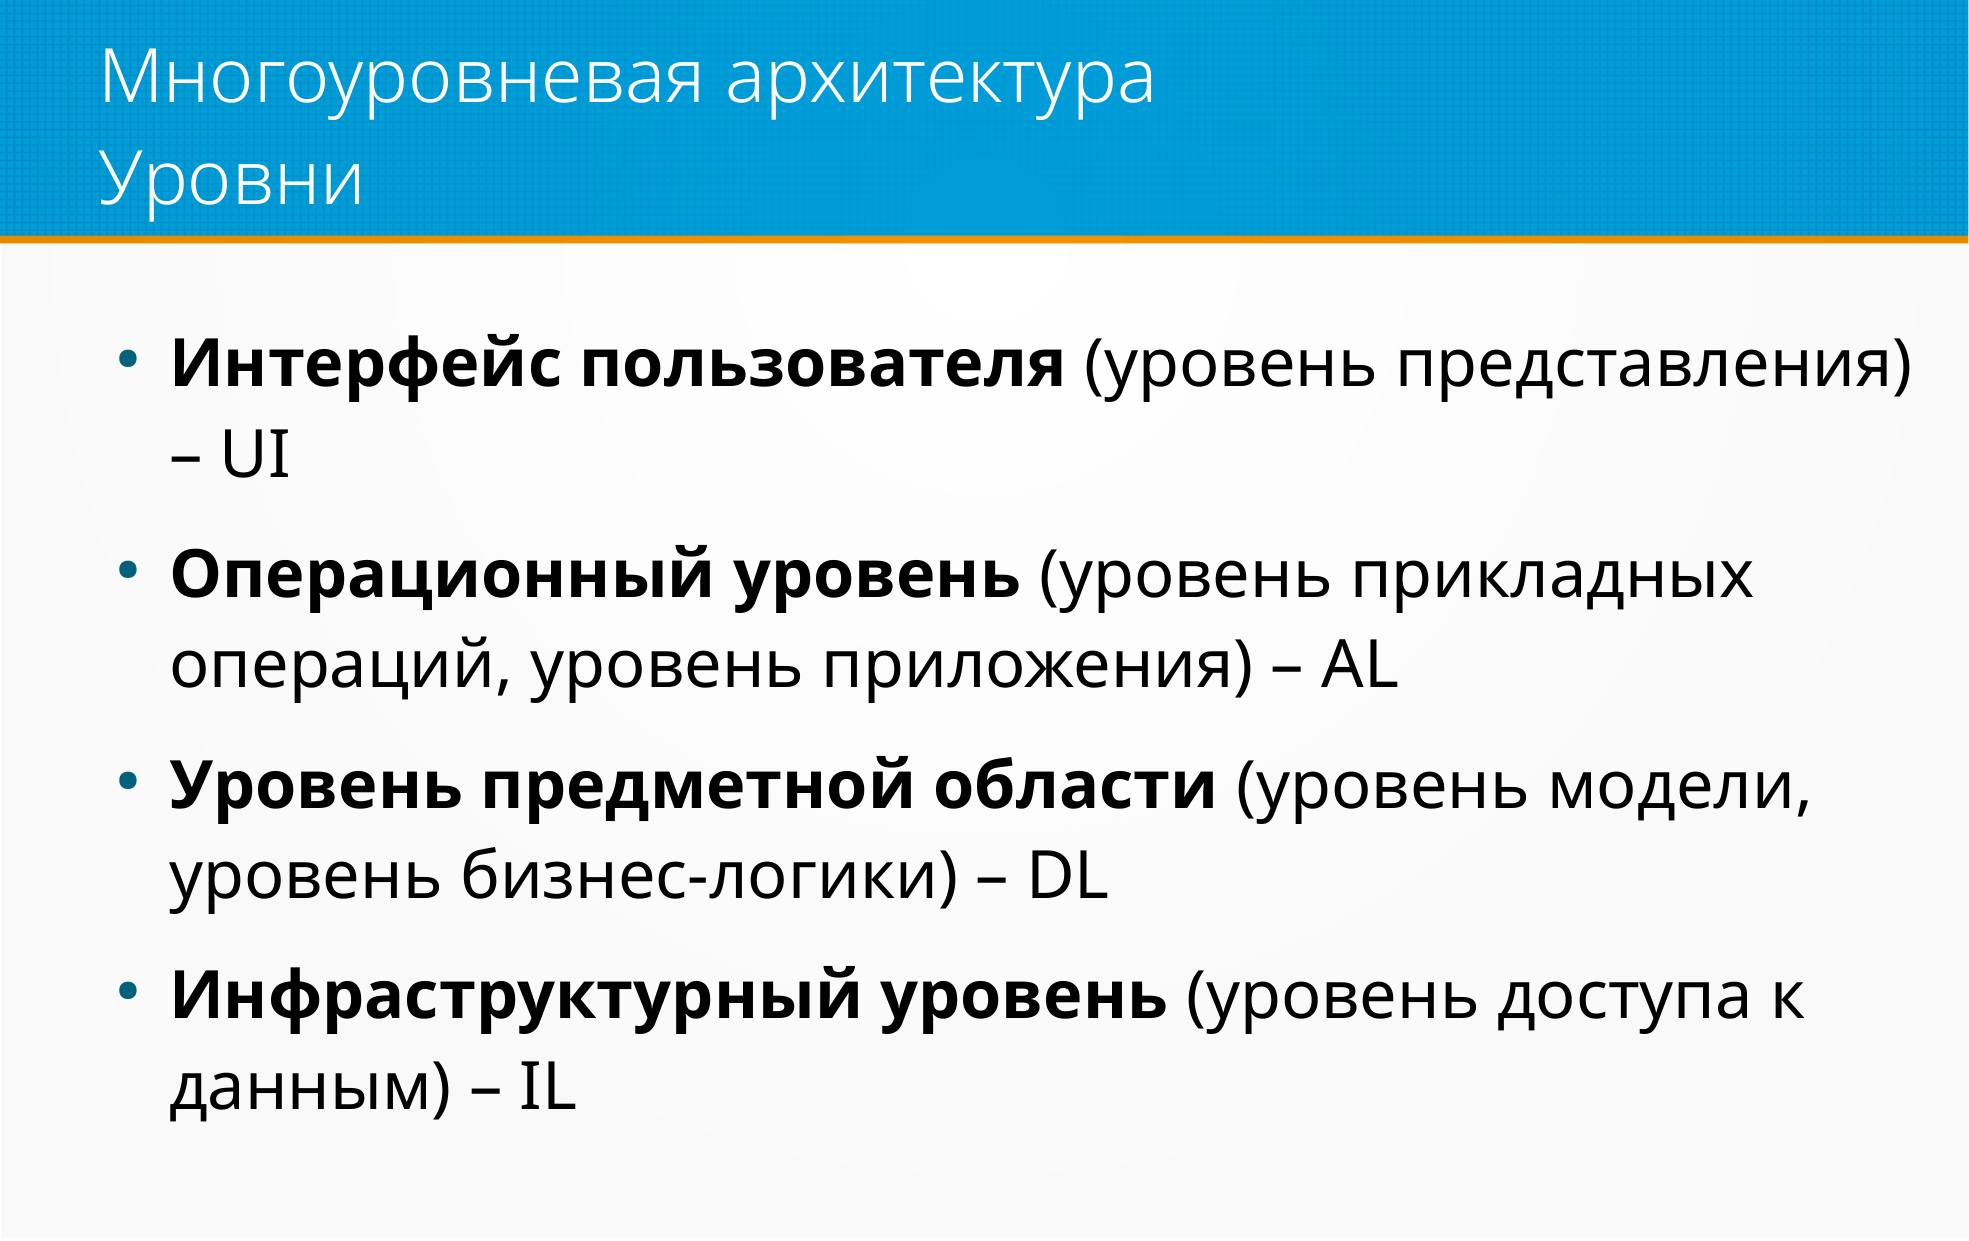

# Многоуровневая архитектура Уровни
Интерфейс пользователя (уровень представления) – UI
Операционный уровень (уровень прикладных операций, уровень приложения) – AL
Уровень предметной области (уровень модели, уровень бизнес-логики) – DL
Инфраструктурный уровень (уровень доступа к данным) – IL